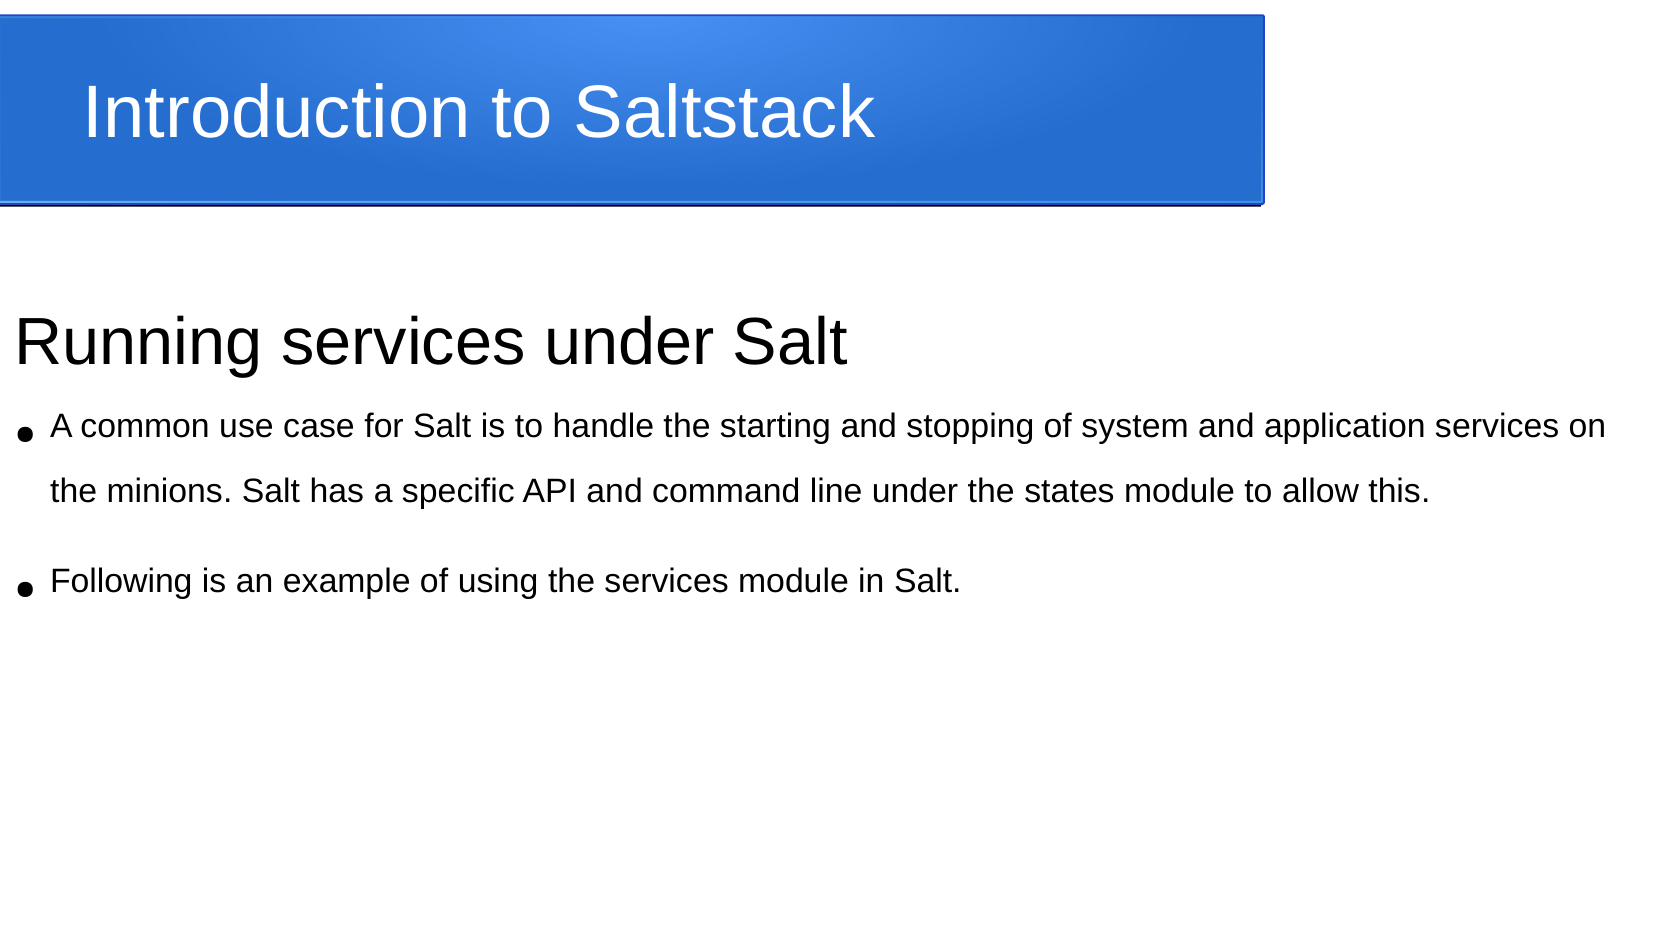

# Introduction to Saltstack
Running services under Salt
A common use case for Salt is to handle the starting and stopping of system and application services on the minions. Salt has a specific API and command line under the states module to allow this.
Following is an example of using the services module in Salt.